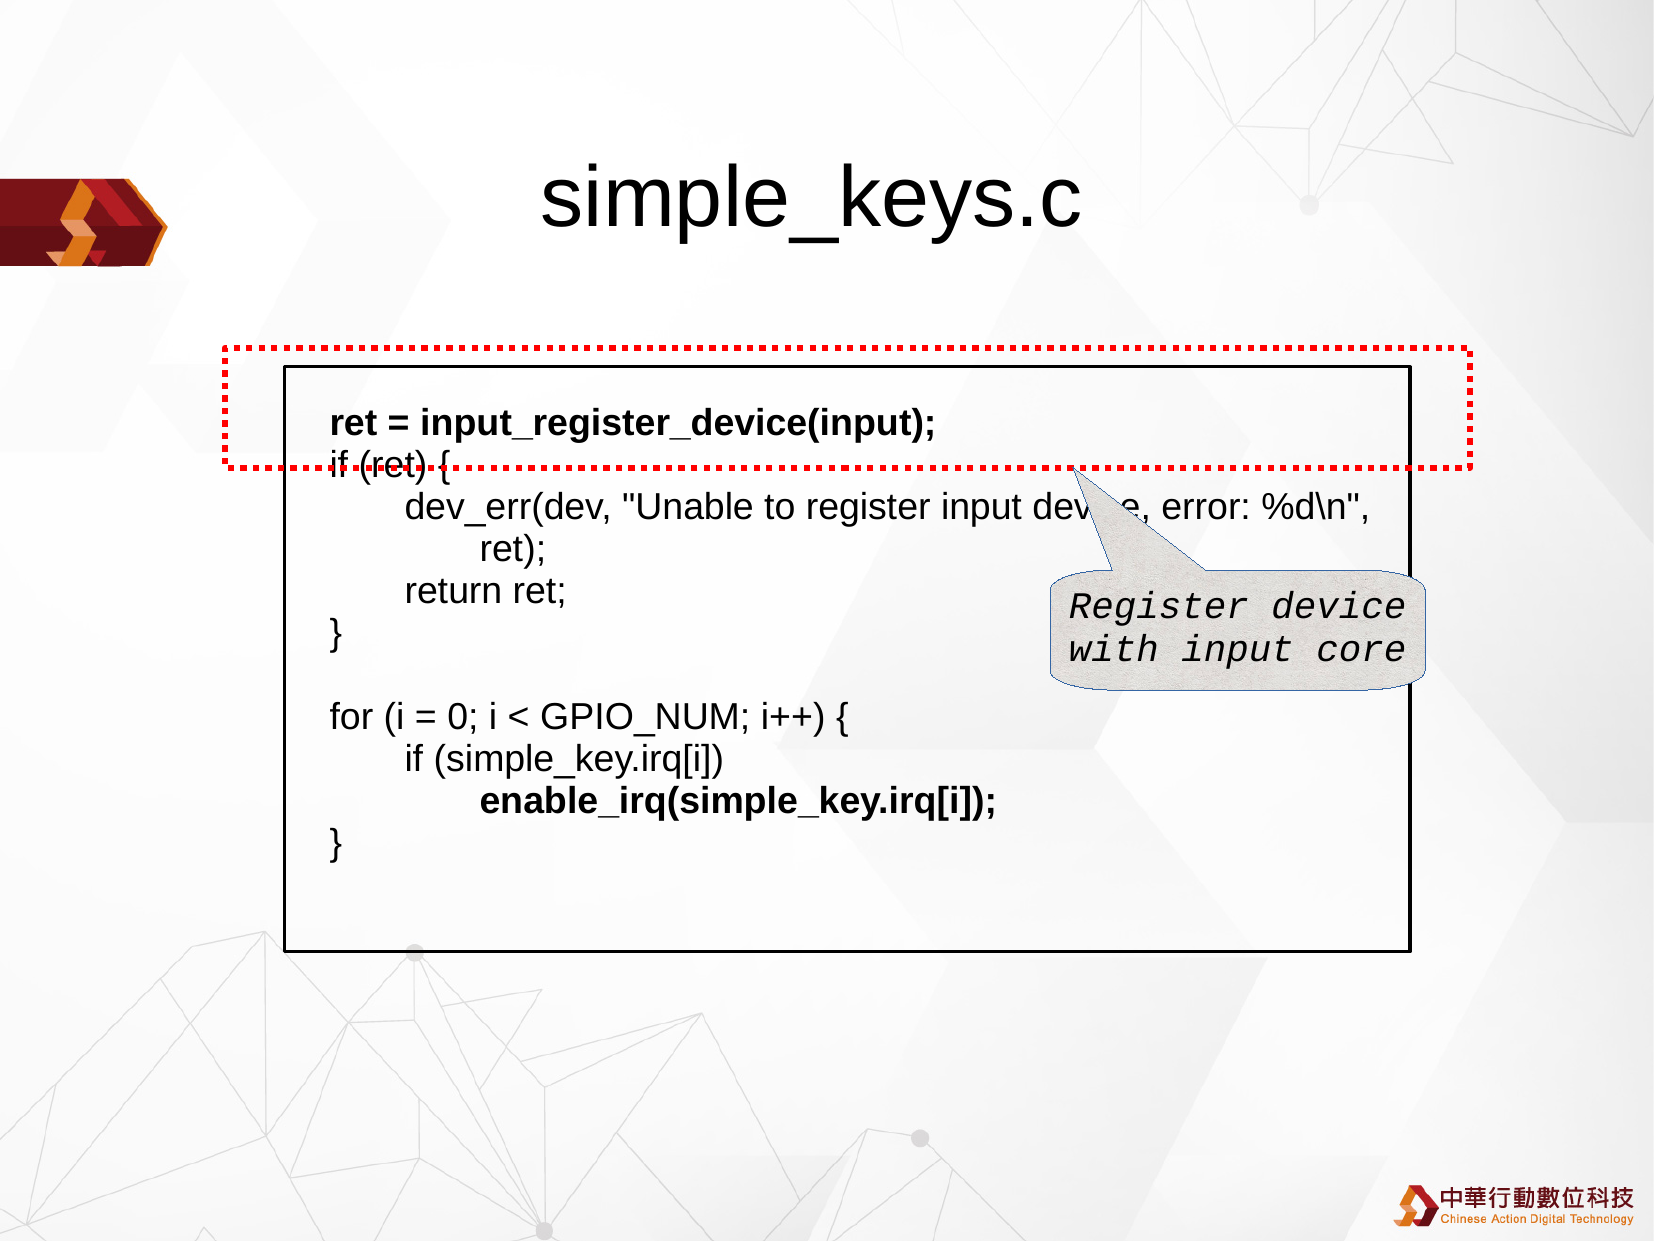

# simple_keys.c
	ret = input_register_device(input);
	if (ret) {
		dev_err(dev, "Unable to register input device, error: %d\n",
			ret);
		return ret;
	}
	for (i = 0; i < GPIO_NUM; i++) {
		if (simple_key.irq[i])
			enable_irq(simple_key.irq[i]);
	}
Register device
with input core